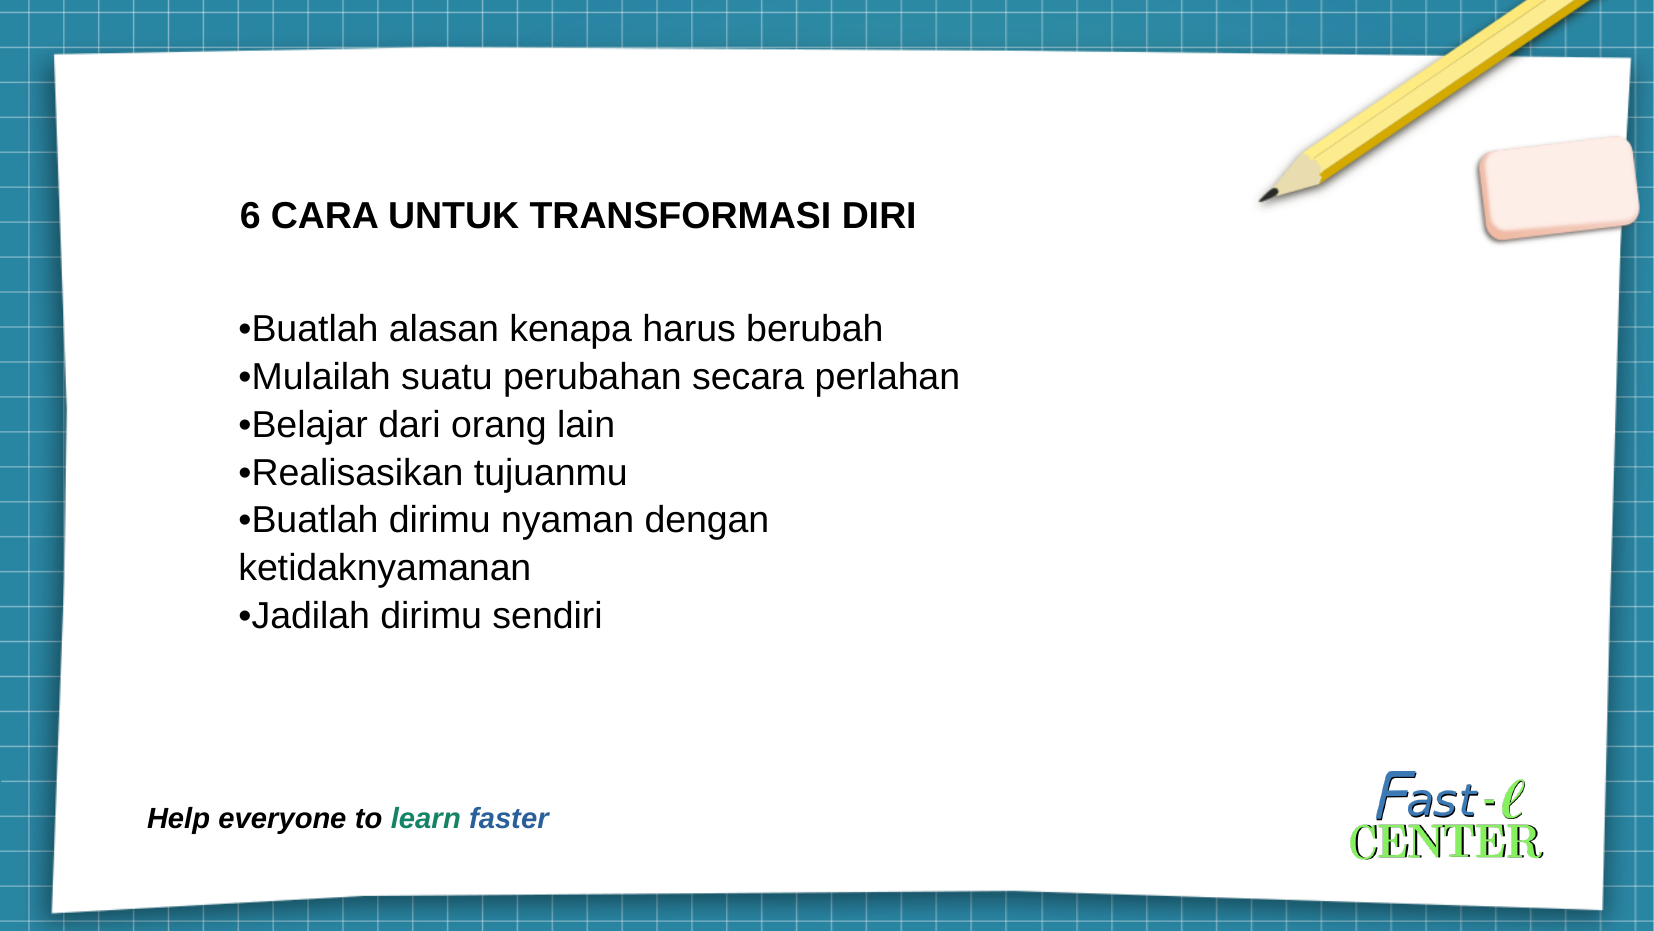

6 CARA UNTUK TRANSFORMASI DIRI
•Buatlah alasan kenapa harus berubah
•Mulailah suatu perubahan secara perlahan
•Belajar dari orang lain
•Realisasikan tujuanmu
•Buatlah dirimu nyaman dengan
ketidaknyamanan
•Jadilah dirimu sendiri
Help everyone to learn faster